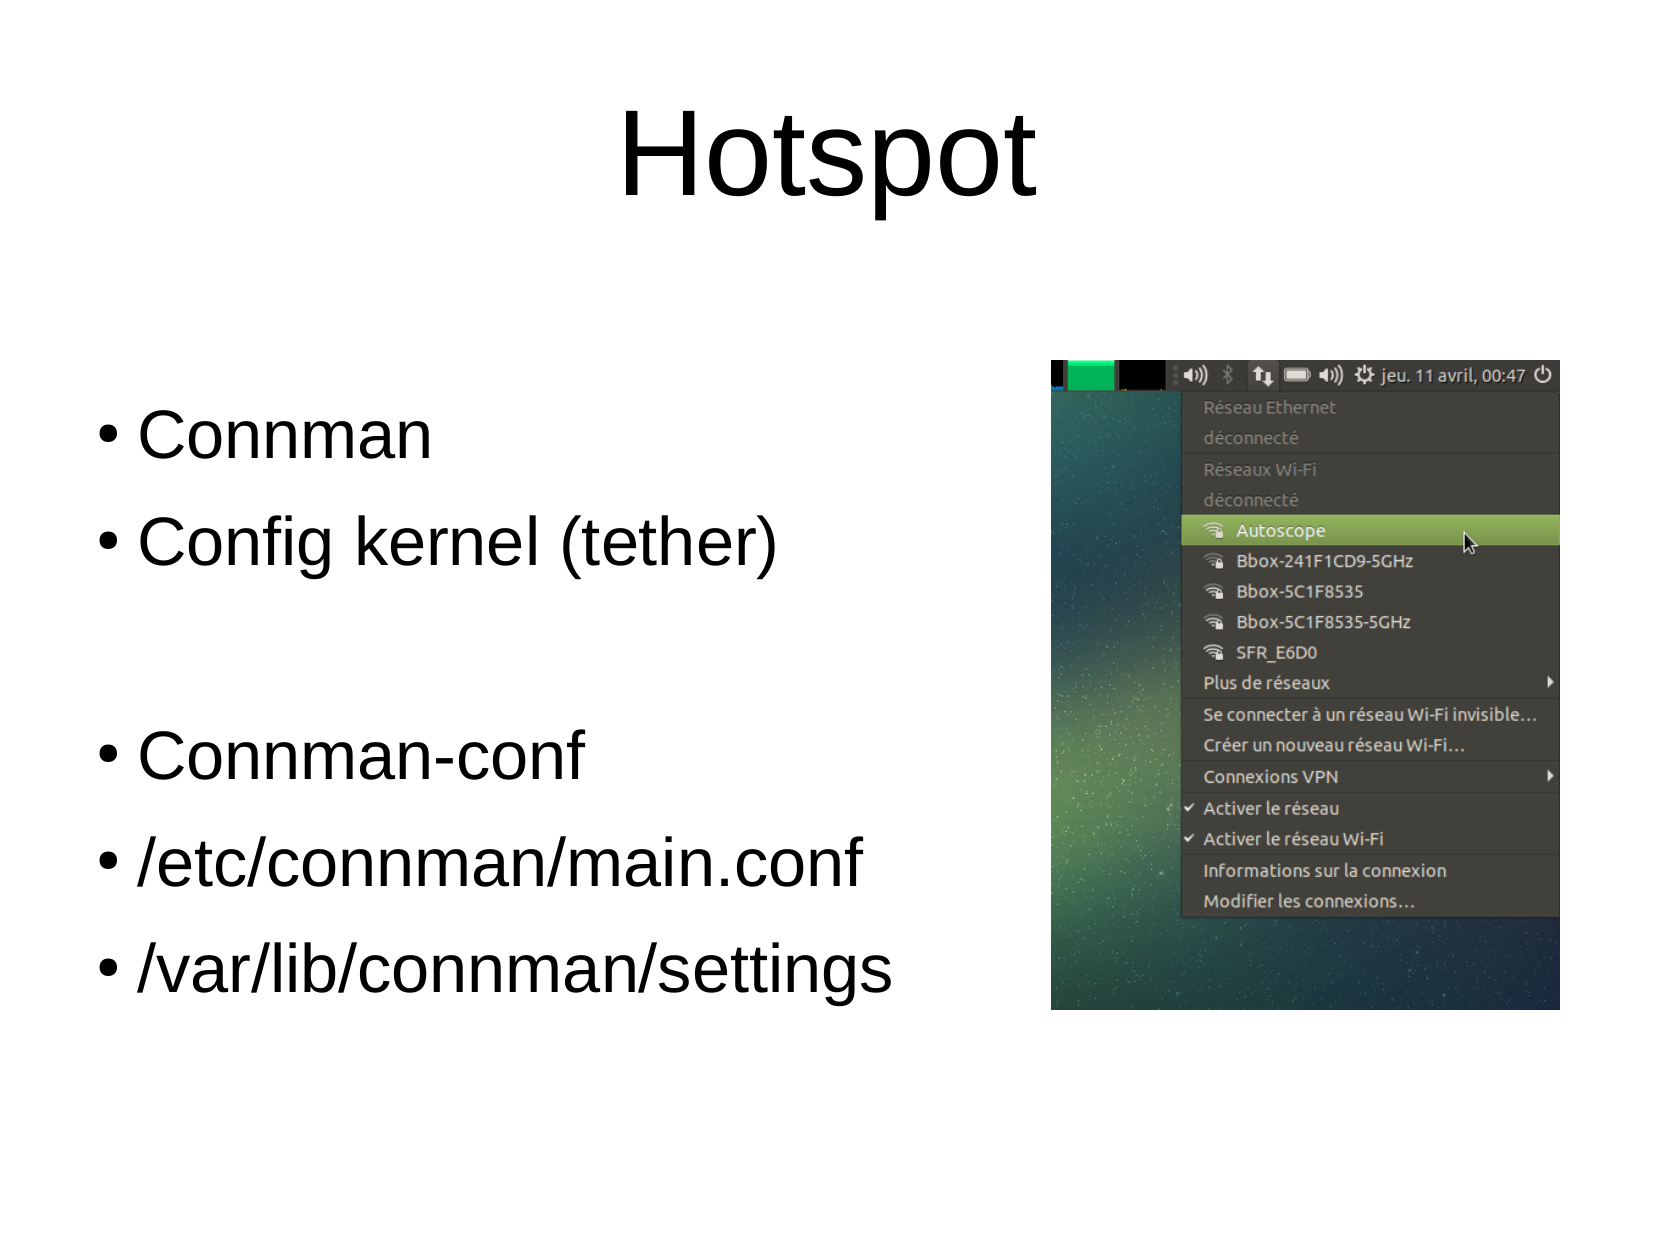

# Hotspot
Connman
Config kernel (tether)
Connman-conf
/etc/connman/main.conf
/var/lib/connman/settings